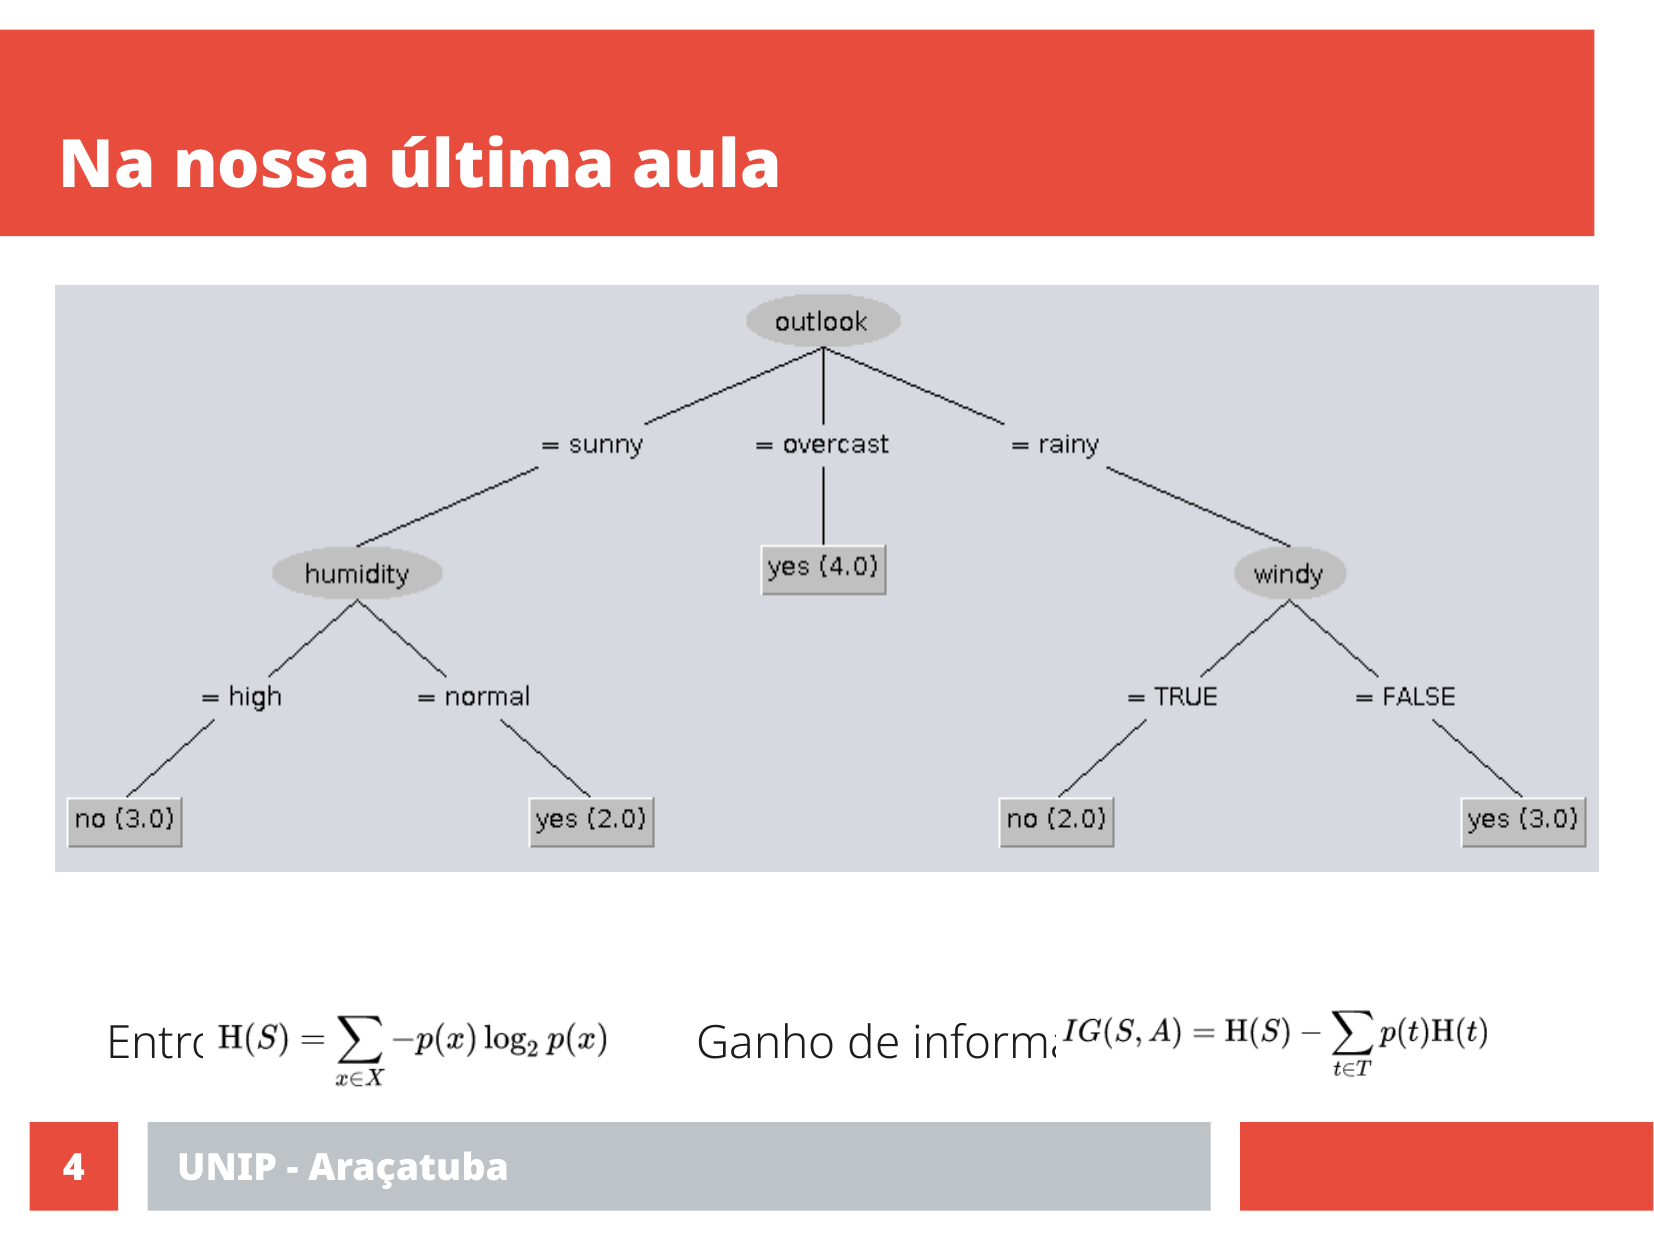

# Na nossa última aula
Entropia:						Ganho de informação:
4
UNIP - Araçatuba